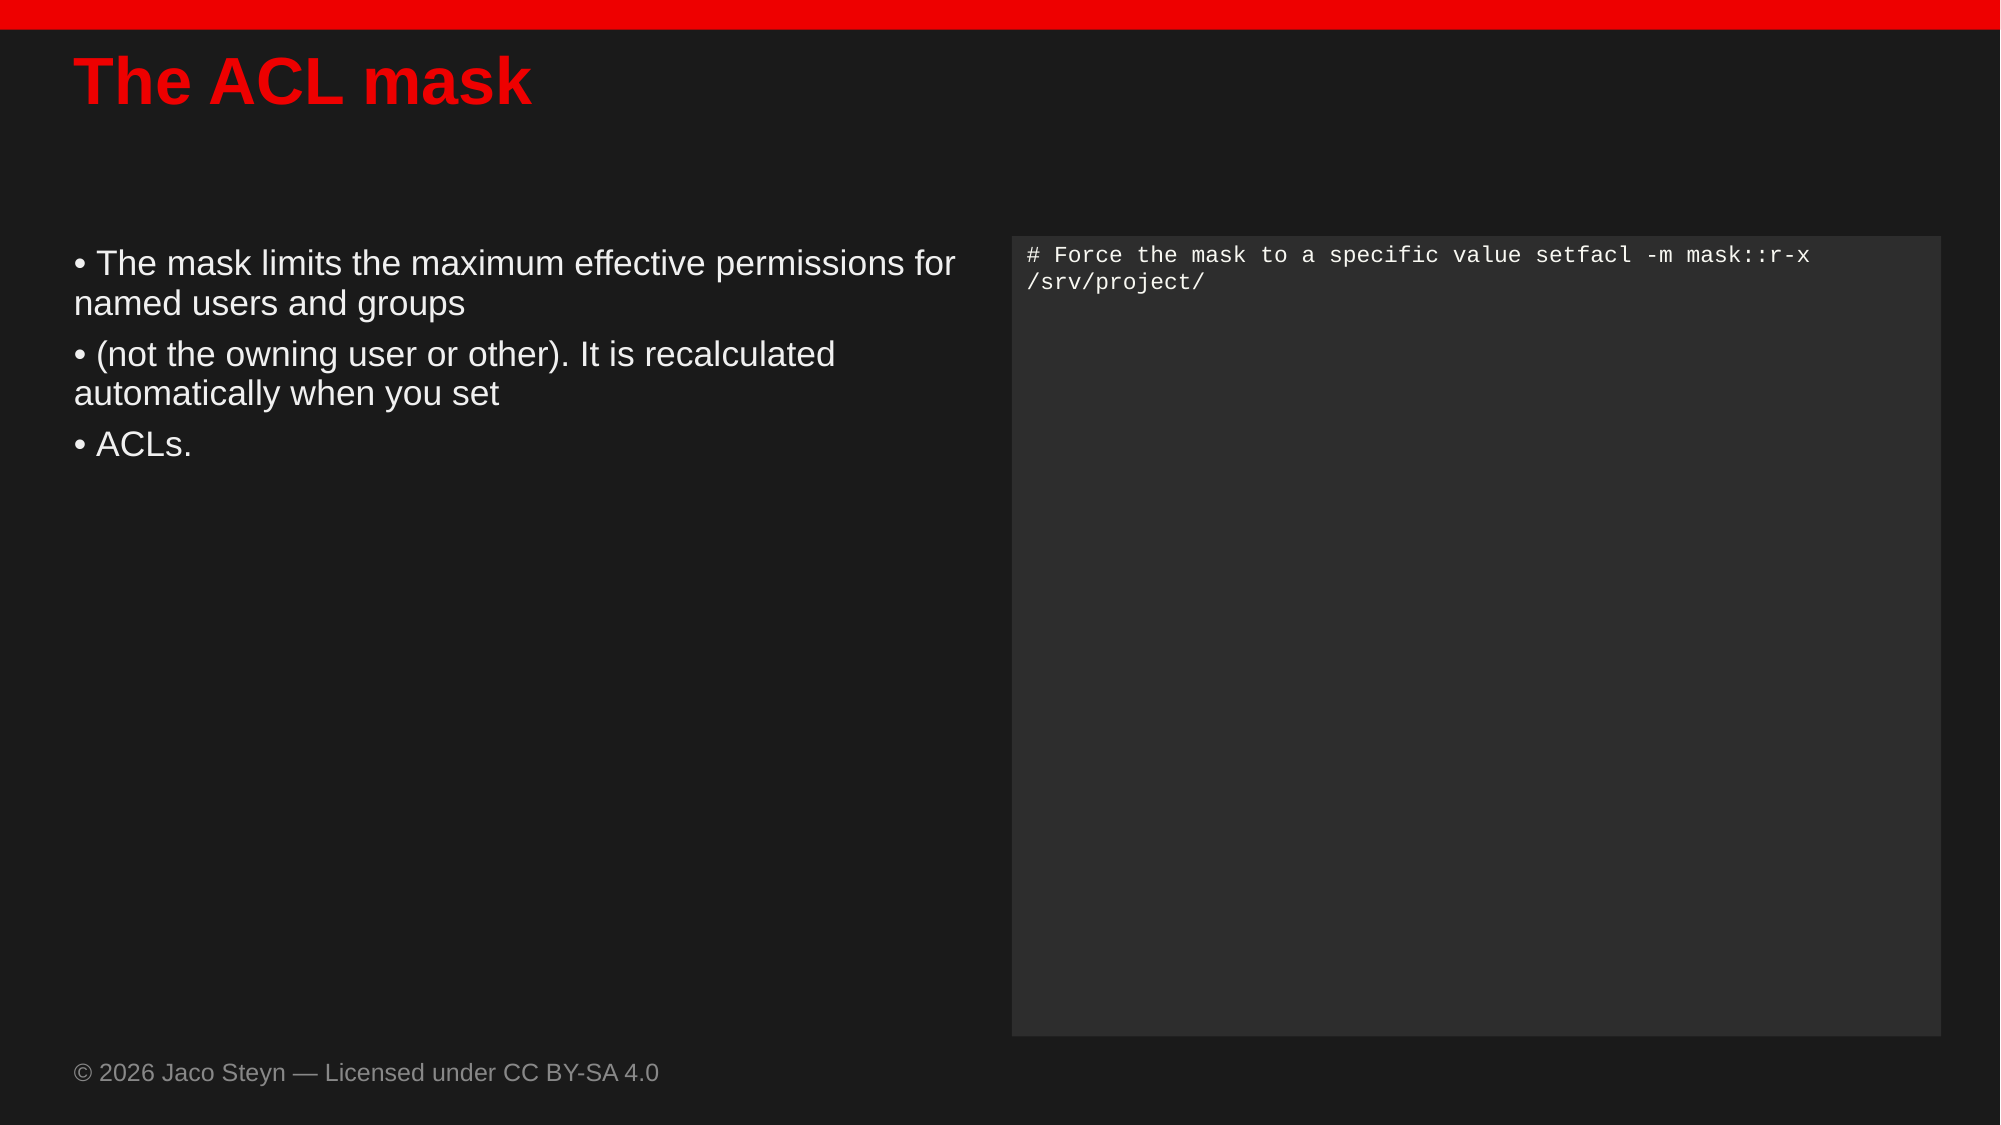

The ACL mask
• The mask limits the maximum effective permissions for named users and groups
• (not the owning user or other). It is recalculated automatically when you set
• ACLs.
# Force the mask to a specific value setfacl -m mask::r-x /srv/project/
© 2026 Jaco Steyn — Licensed under CC BY-SA 4.0